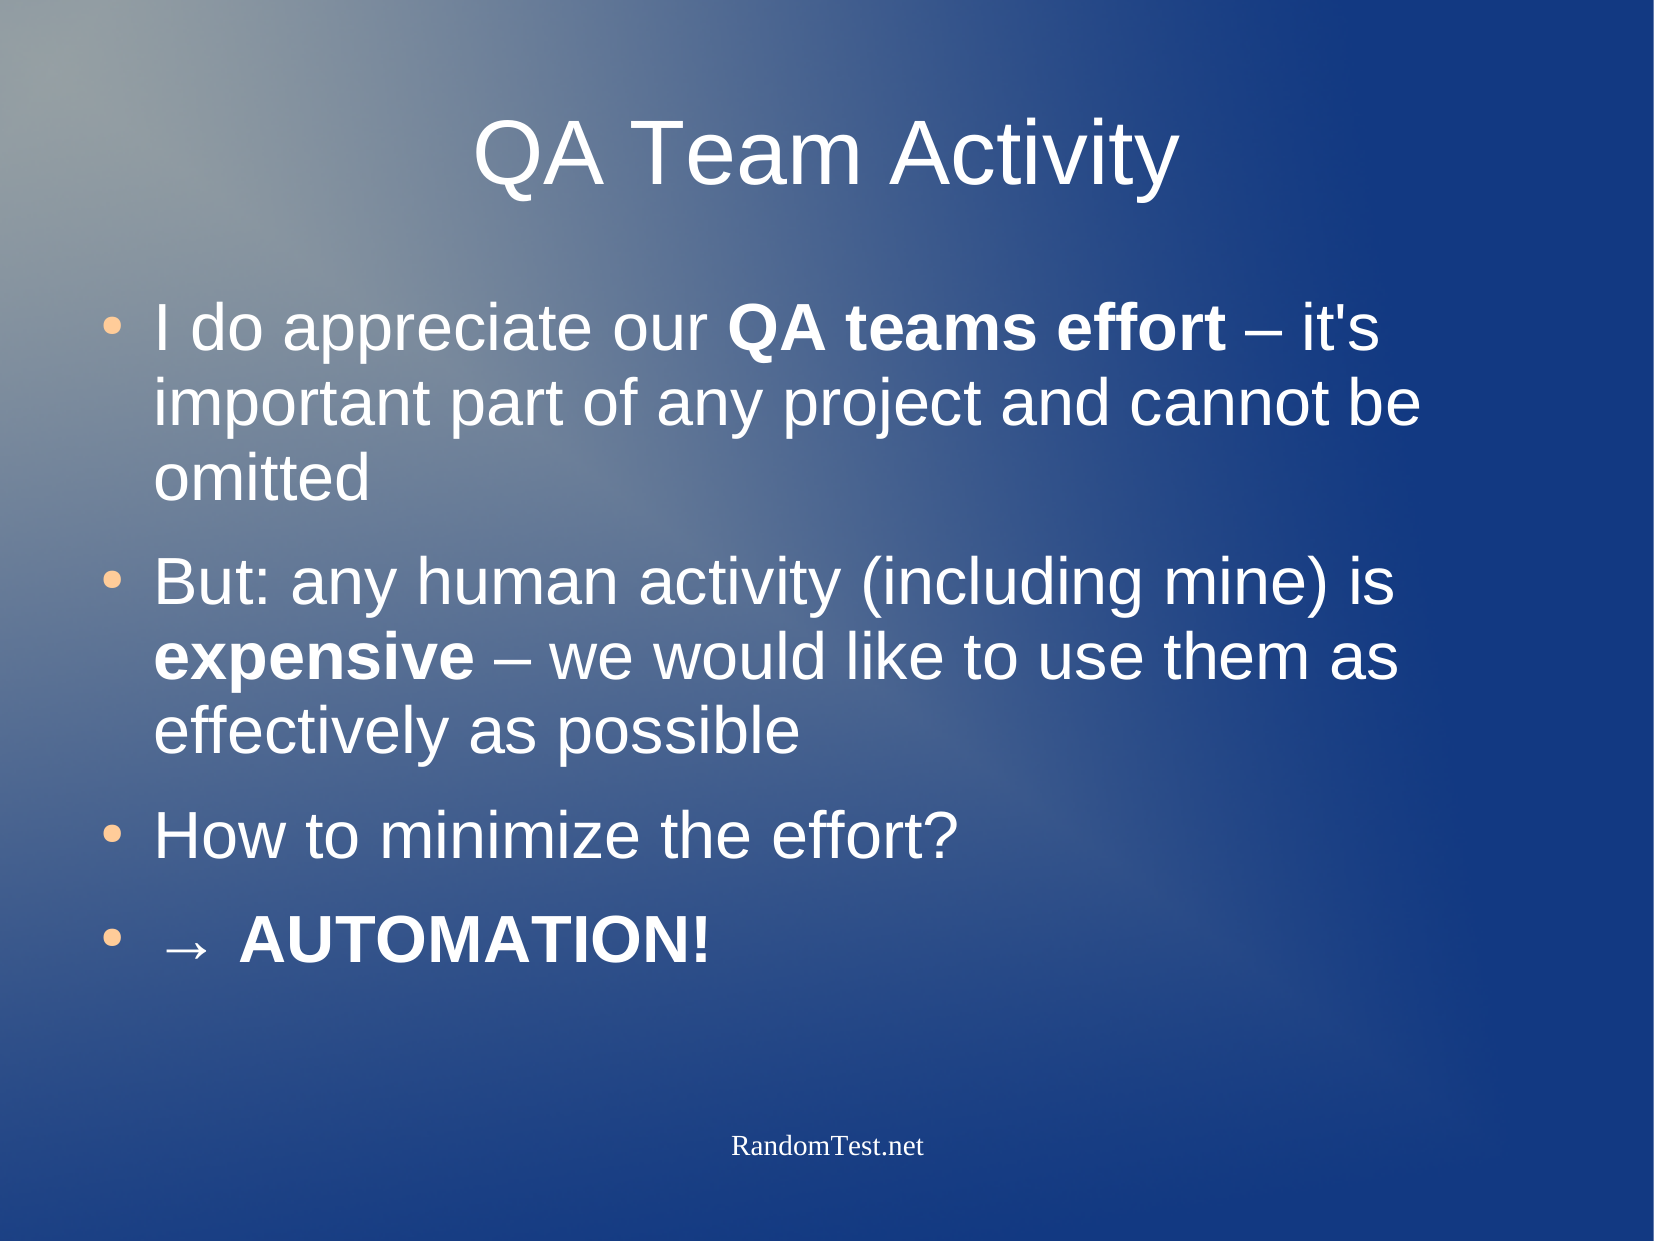

# QA Team Activity
I do appreciate our QA teams effort – it's important part of any project and cannot be omitted
But: any human activity (including mine) is expensive – we would like to use them as effectively as possible
How to minimize the effort?
→ AUTOMATION!
RandomTest.net